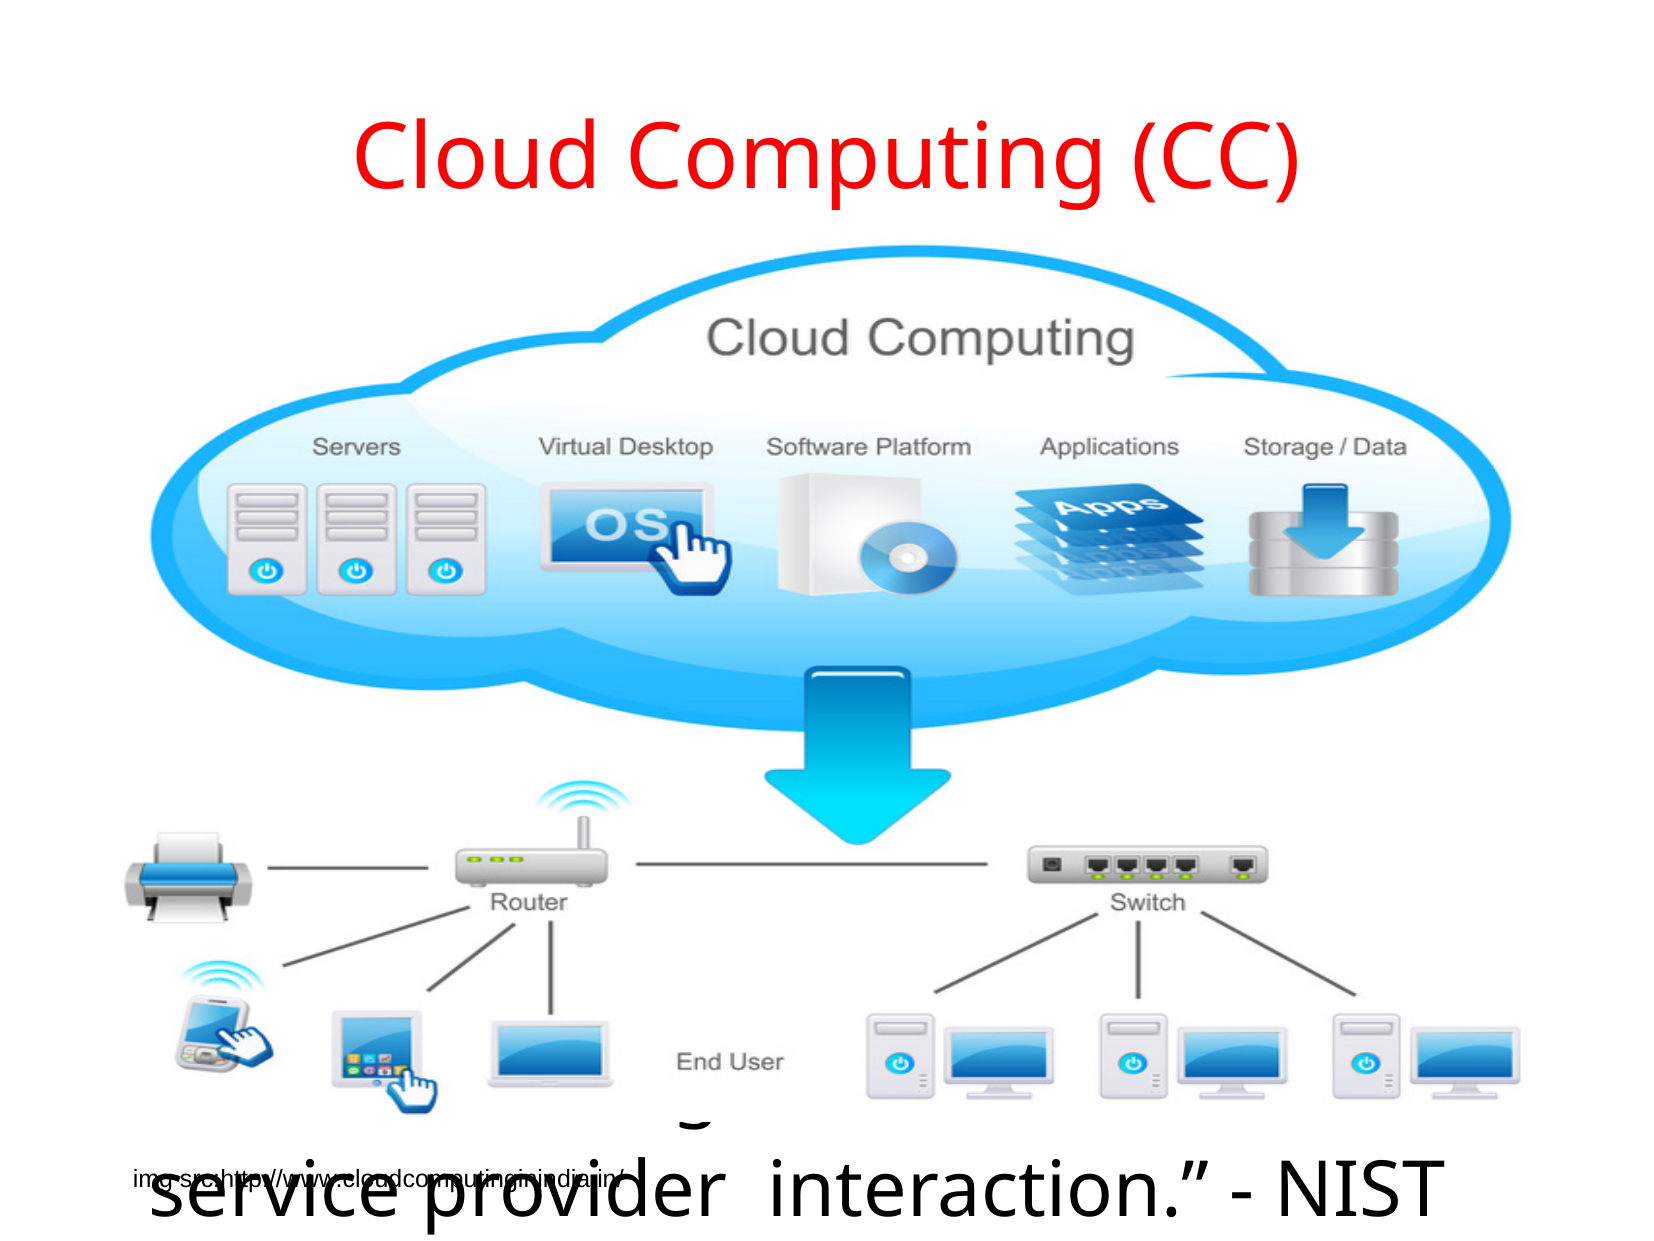

# Cloud Computing (CC)
“is a model for enabling ubiquitous, convenient, on-demand network access to a shared pool of configurable computing resources (e.g. networks, servers, storage, applications, and services) that can be rapidly provisioned and released with minimal management effort or service provider interaction.” - NIST
img src:http://www.cloudcomputinginindia.in/